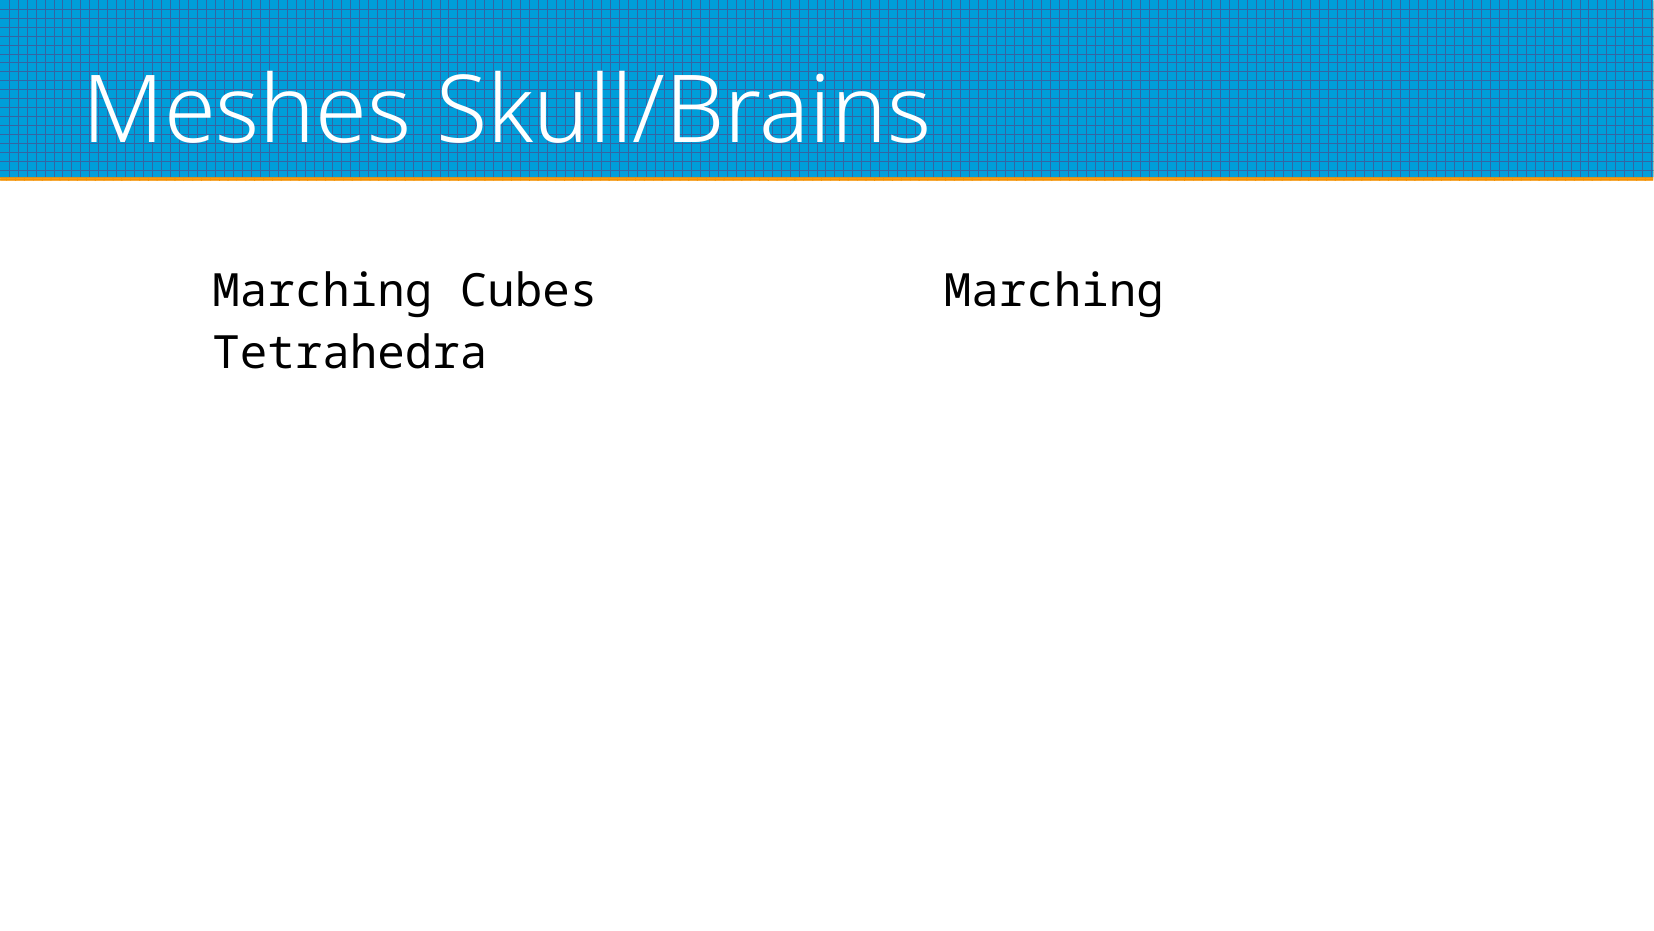

# Meshes Skull/Brains
Marching Cubes Marching Tetrahedra